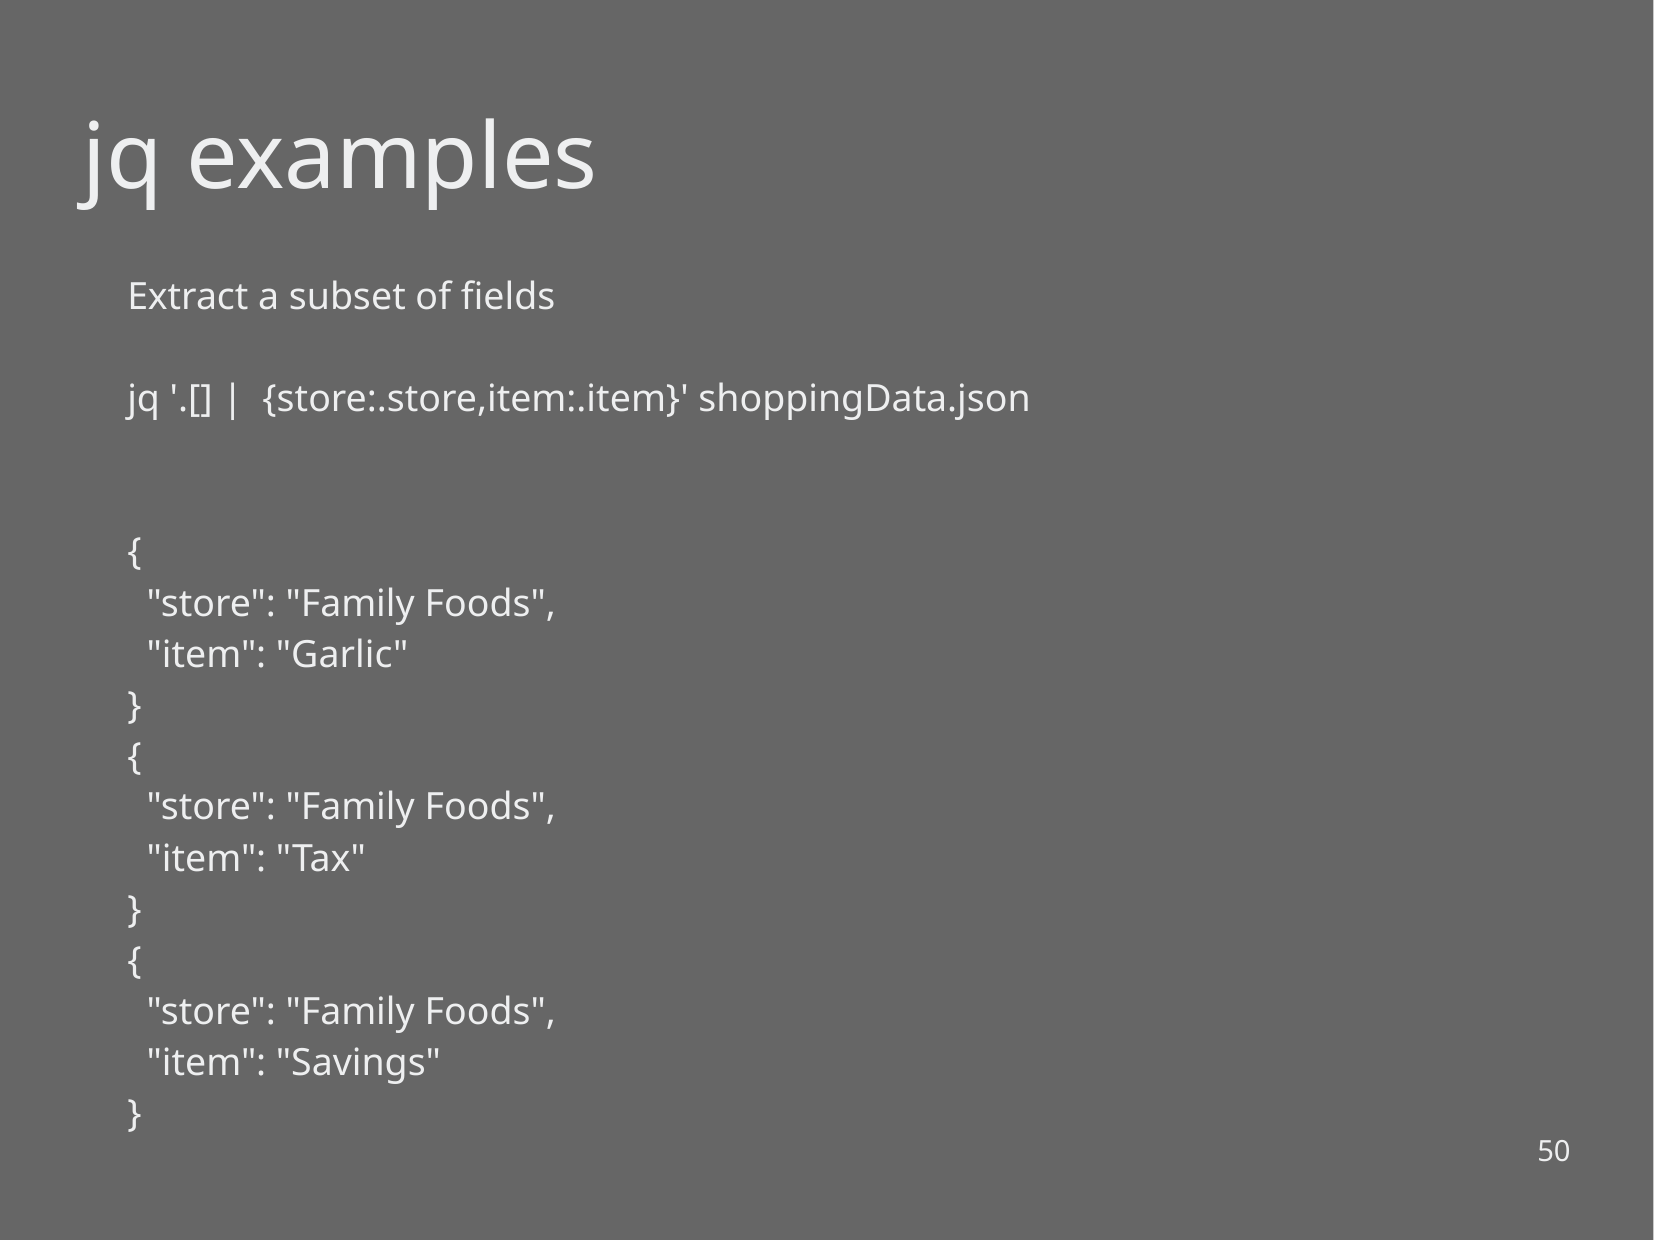

# jq examples
Extract a subset of fields
jq '.[] | {store:.store,item:.item}' shoppingData.json
{
 "store": "Family Foods",
 "item": "Garlic"
}
{
 "store": "Family Foods",
 "item": "Tax"
}
{
 "store": "Family Foods",
 "item": "Savings"
}
Notice there are no commas between records, so not a JSON array
50